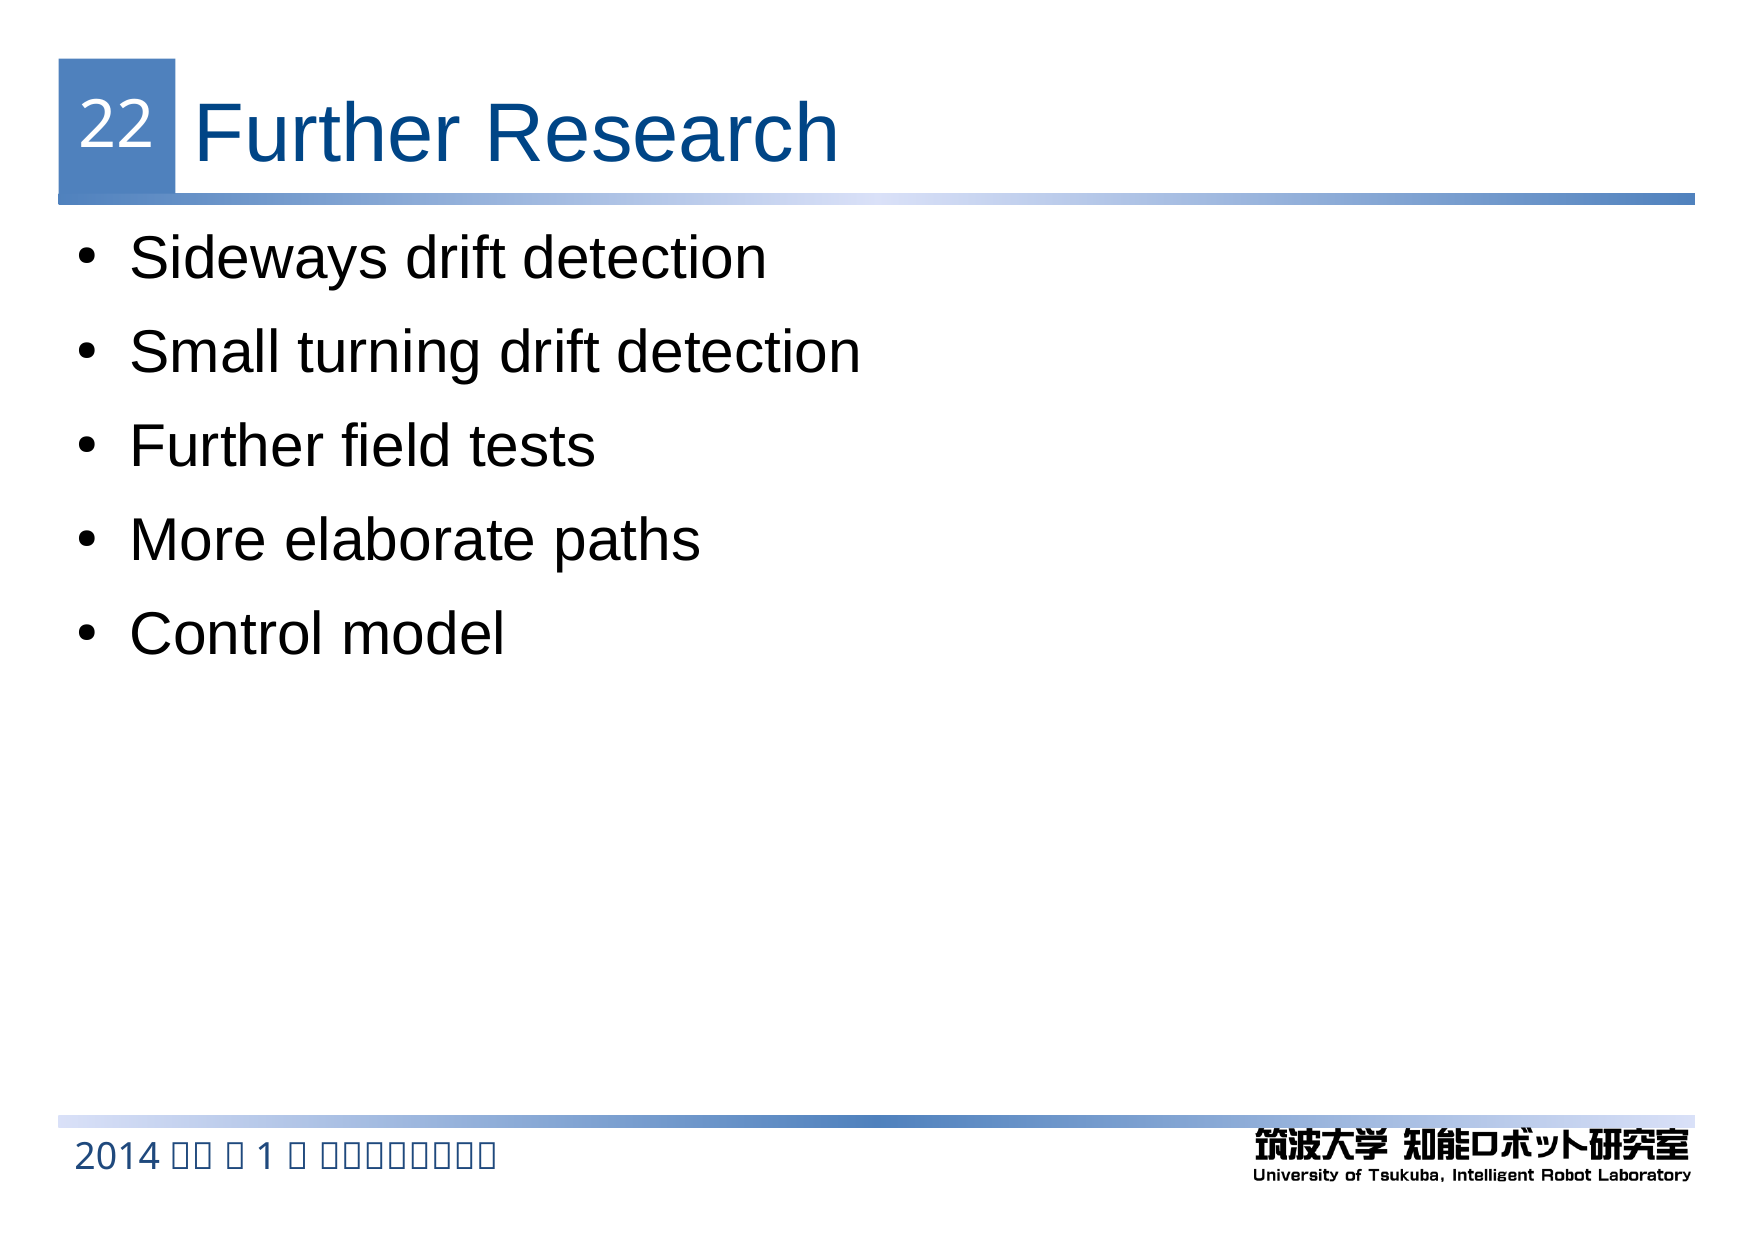

# Further Research
Sideways drift detection
Small turning drift detection
Further field tests
More elaborate paths
Control model